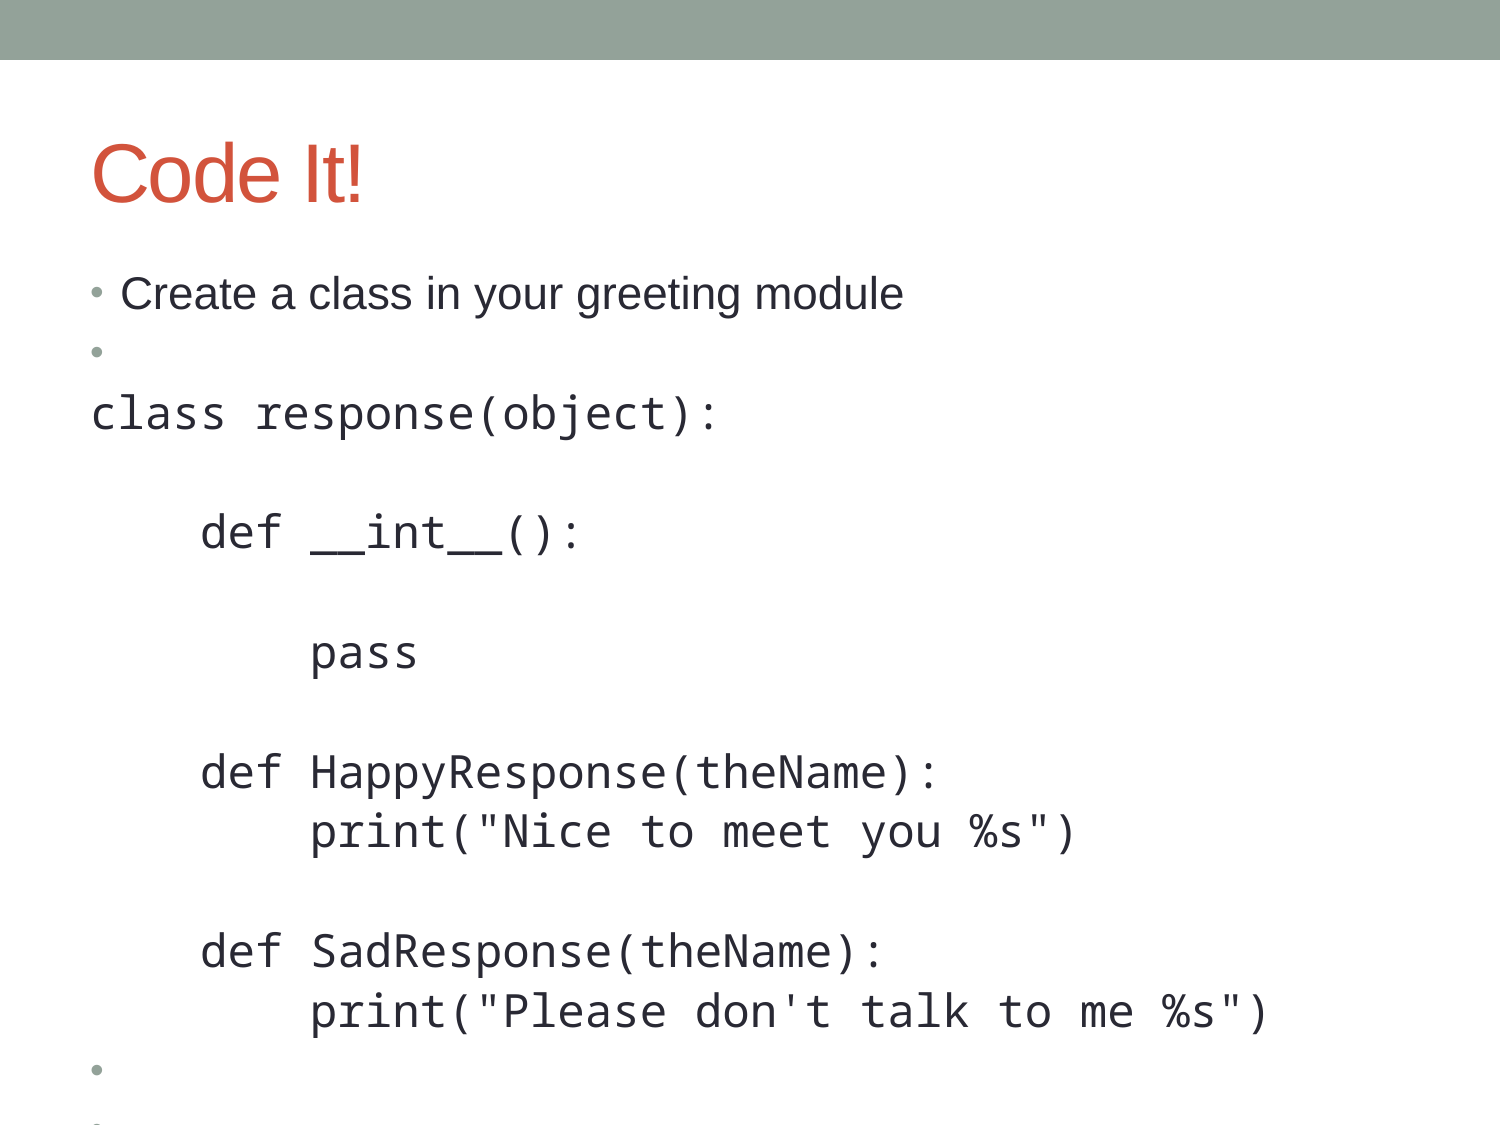

# Code It!
Create a class in your greeting module
class response(object):
 def __int__():
 pass
 def HappyResponse(theName):
 print("Nice to meet you %s")
 def SadResponse(theName):
 print("Please don't talk to me %s")